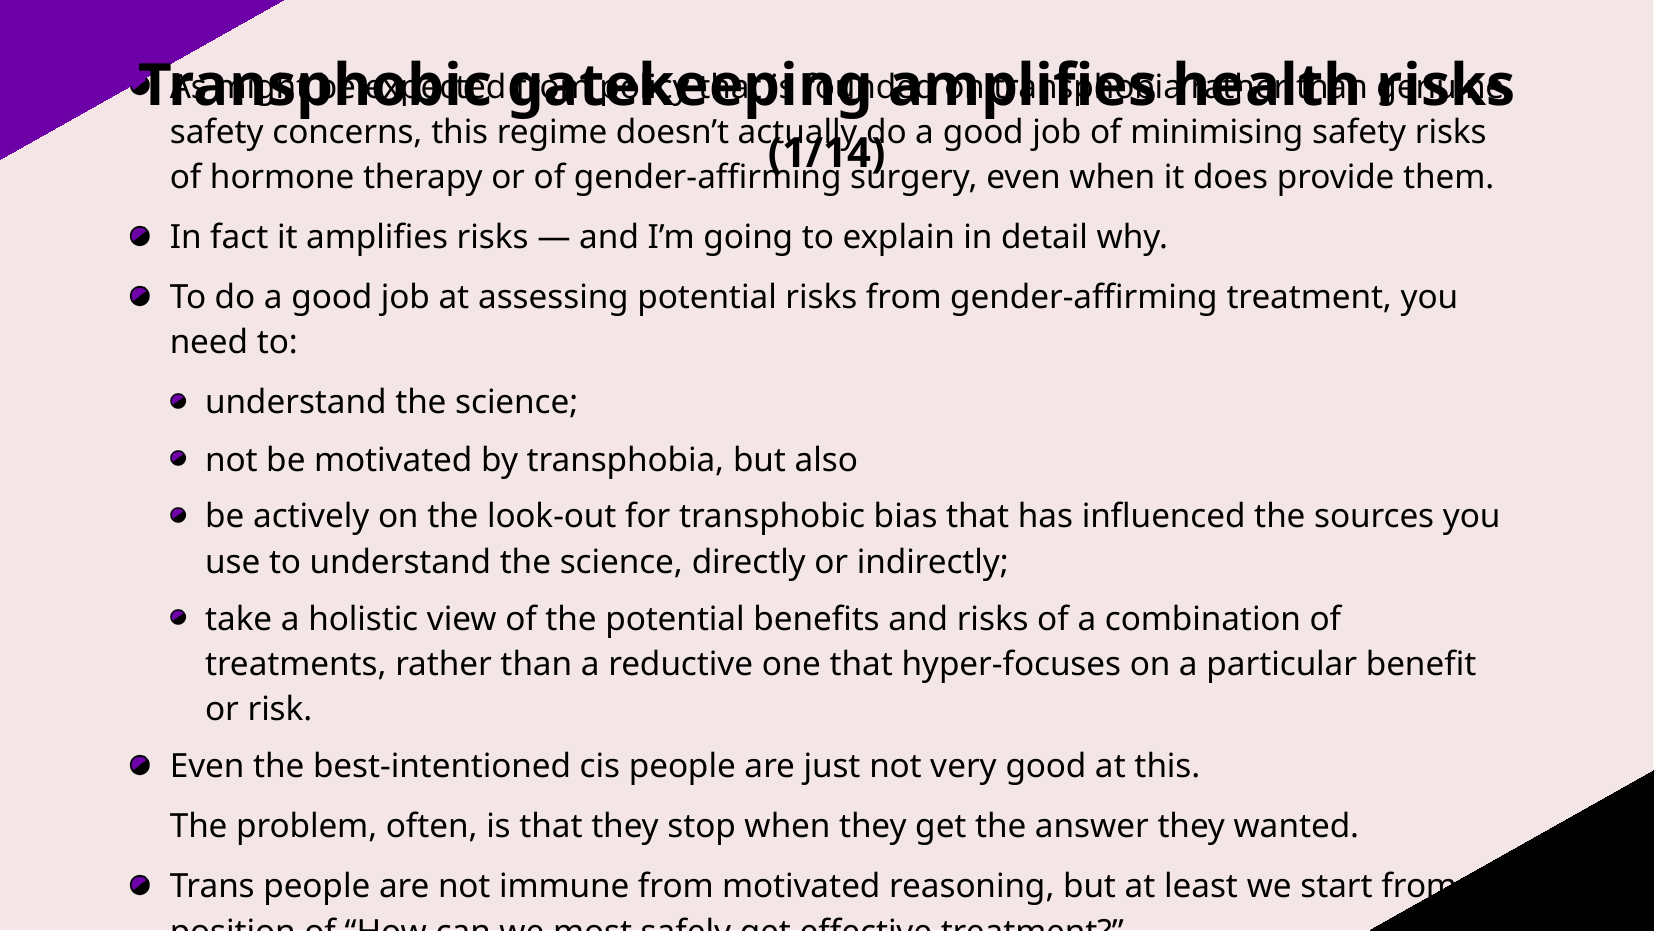

Transphobic gatekeeping amplifies health risks
(1/14)
# As might be expected from policy that is founded on transphobia rather than genuine safety concerns, this regime doesn’t actually do a good job of minimising safety risks of hormone therapy or of gender-affirming surgery, even when it does provide them.
In fact it amplifies risks — and I’m going to explain in detail why.
To do a good job at assessing potential risks from gender-affirming treatment, you need to:
understand the science;
not be motivated by transphobia, but also
be actively on the look-out for transphobic bias that has influenced the sources you use to understand the science, directly or indirectly;
take a holistic view of the potential benefits and risks of a combination of treatments, rather than a reductive one that hyper-focuses on a particular benefit or risk.
Even the best-intentioned cis people are just not very good at this.
The problem, often, is that they stop when they get the answer they wanted.
Trans people are not immune from motivated reasoning, but at least we start from a position of “How can we most safely get effective treatment?”.